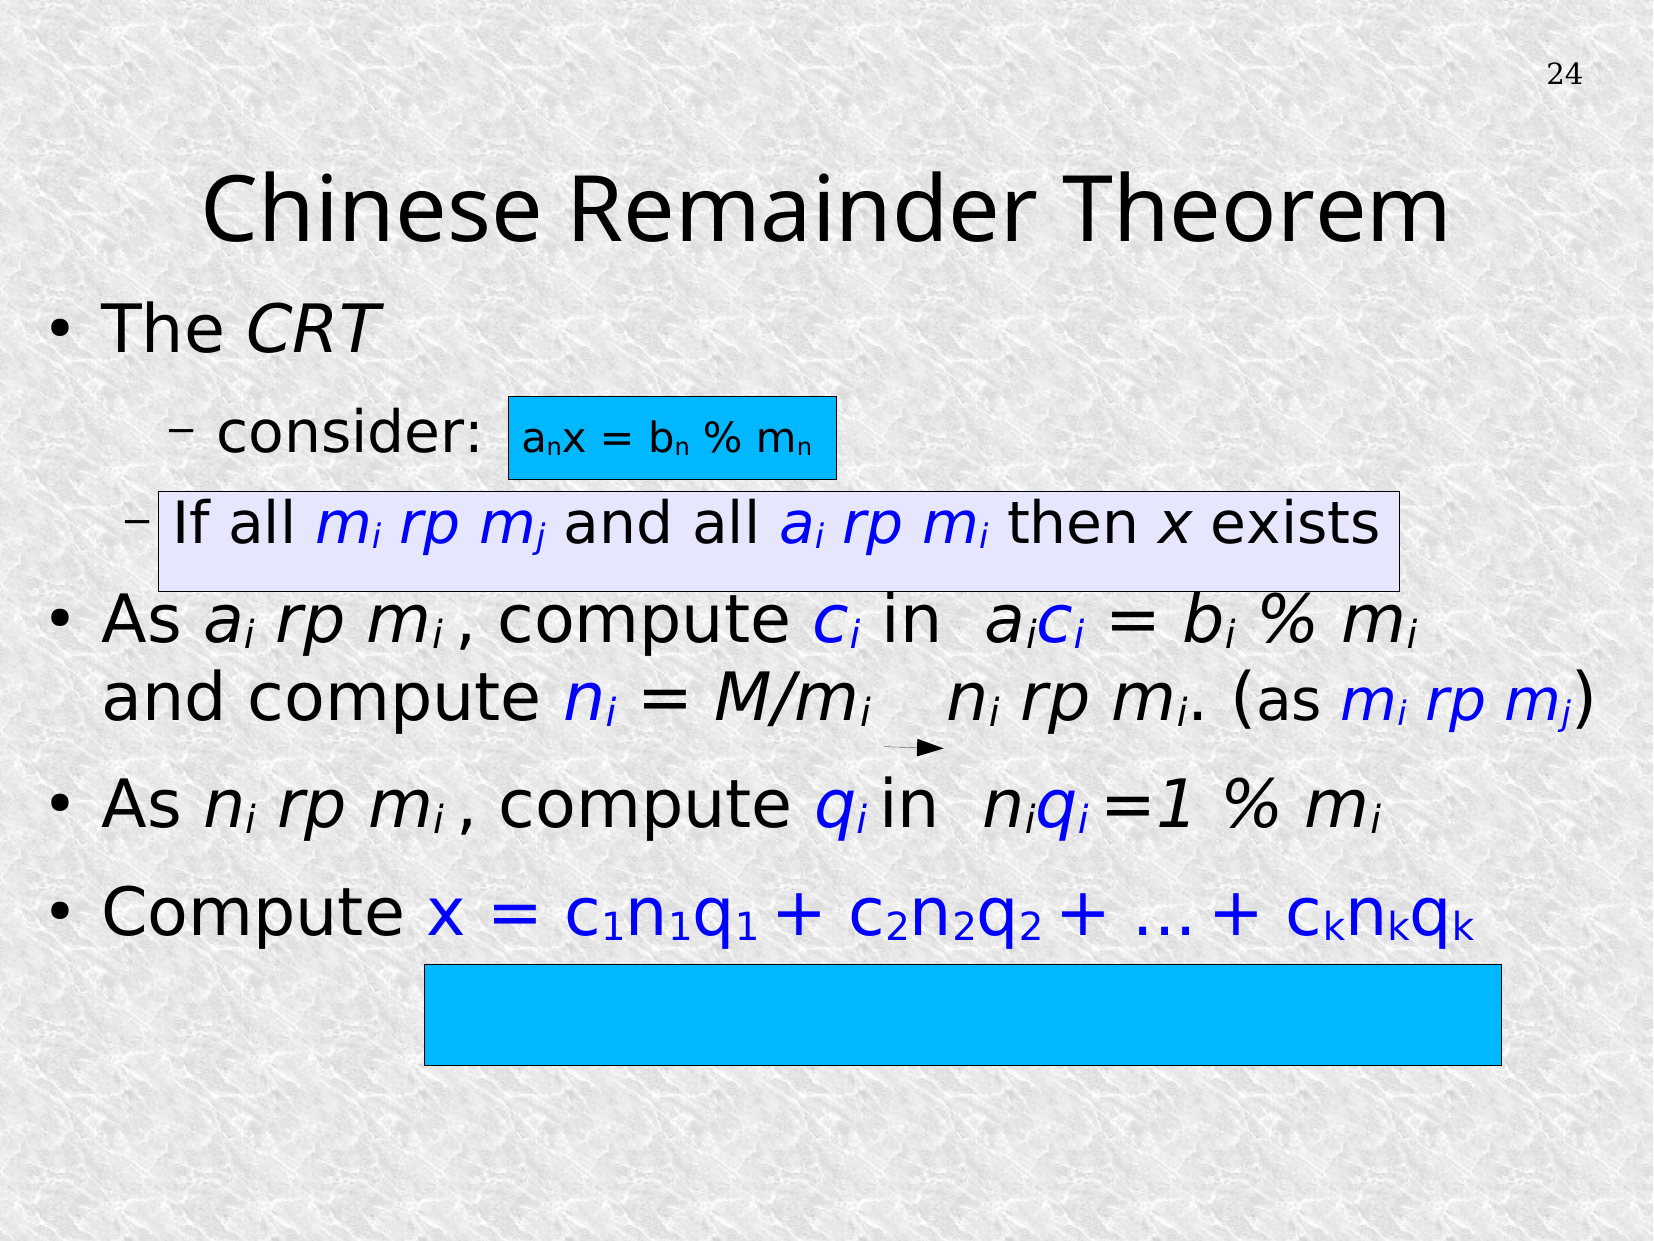

24
# Chinese Remainder Theorem
The CRT
consider: anx = bn % mn
If all mi rp mj and all ai rp mi then x exists
As ai rp mi , compute ci in aici = bi % mi
and compute ni = M/mi ni rp mi. (as mi rp mj)
As ni rp mi , compute qi in niqi =1 % mi
Compute x = c1n1q1 + c2n2q2 + ... + cknkqk